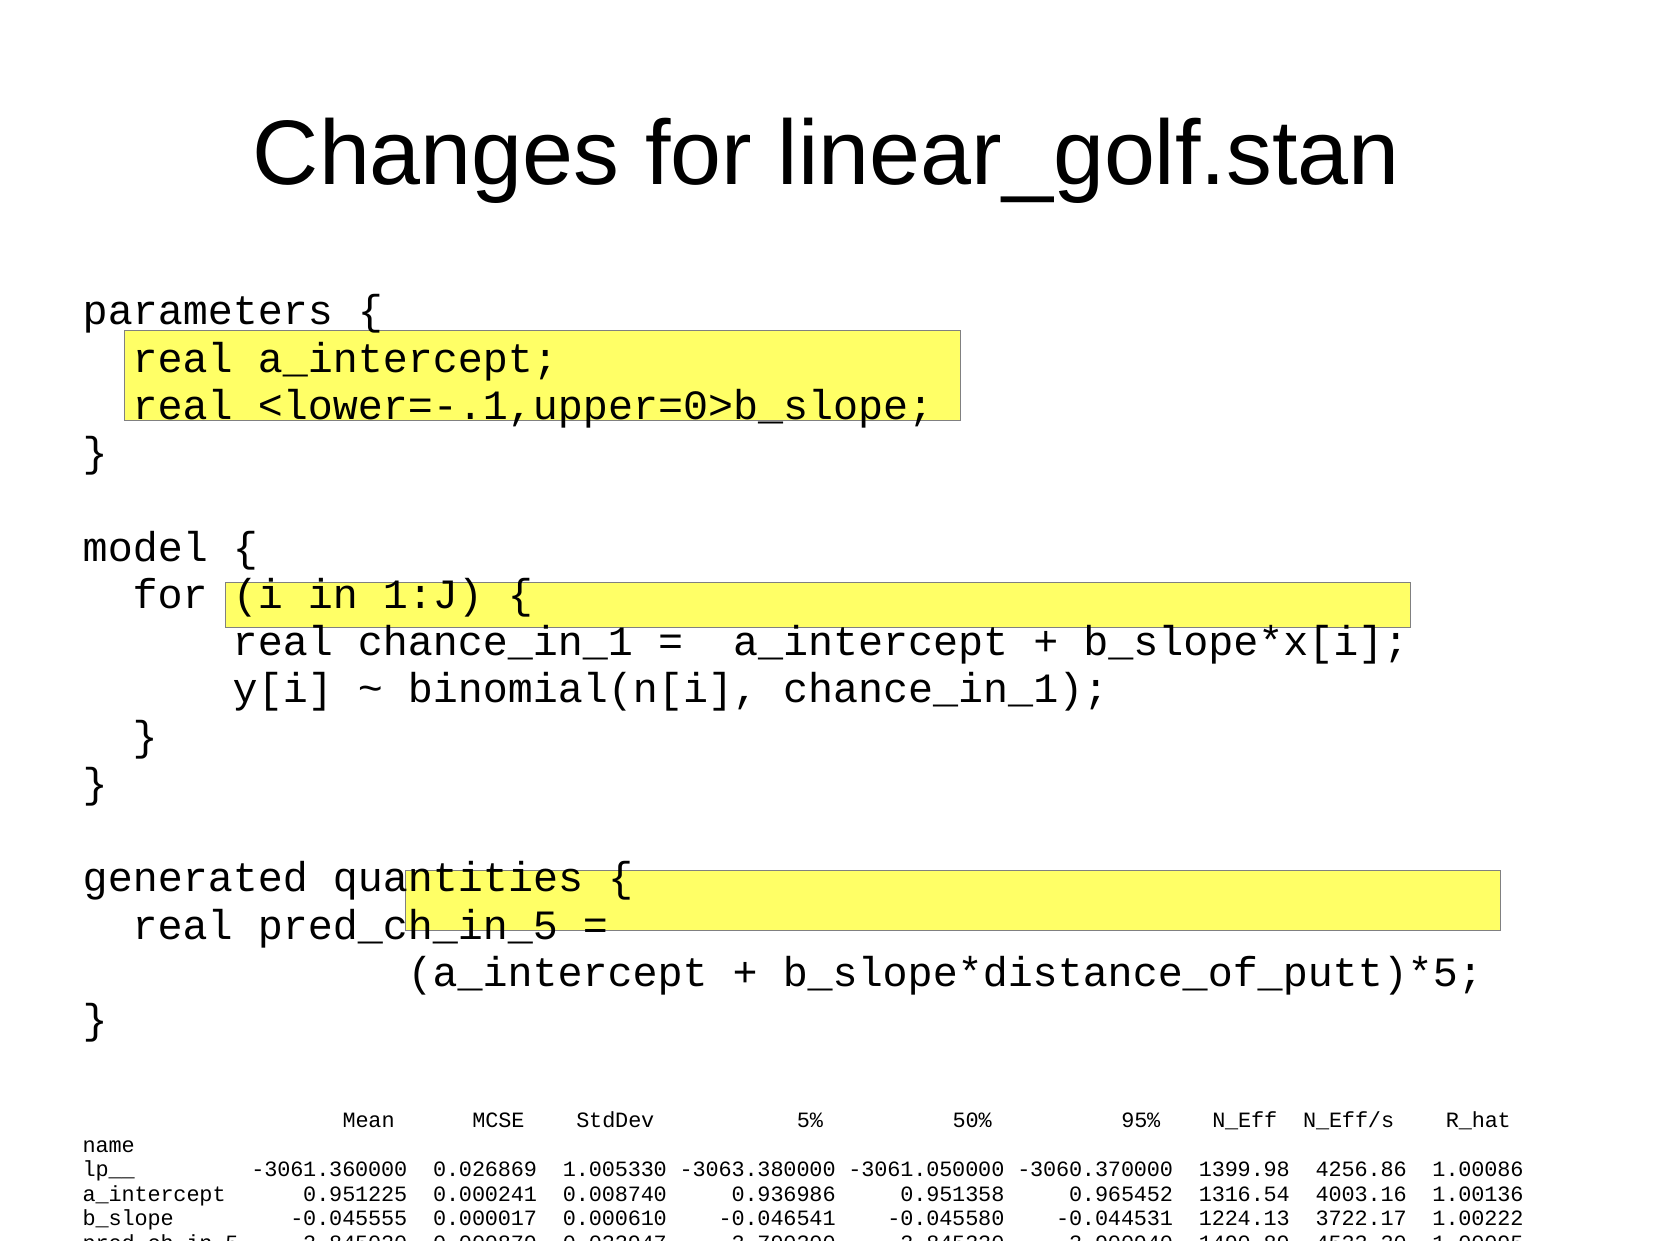

# Changes for linear_golf.stan
parameters {
 real a_intercept;
 real <lower=-.1,upper=0>b_slope;
}
model {
 for (i in 1:J) {
 real chance_in_1 = a_intercept + b_slope*x[i];
 y[i] ~ binomial(n[i], chance_in_1);
 }
}
generated quantities {
 real pred_ch_in_5 =
 (a_intercept + b_slope*distance_of_putt)*5;
}
 Mean MCSE StdDev 5% 50% 95% N_Eff N_Eff/s R_hat
name
lp__ -3061.360000 0.026869 1.005330 -3063.380000 -3061.050000 -3060.370000 1399.98 4256.86 1.00086
a_intercept 0.951225 0.000241 0.008740 0.936986 0.951358 0.965452 1316.54 4003.16 1.00136
b_slope -0.045555 0.000017 0.000610 -0.046541 -0.045580 -0.044531 1224.13 3722.17 1.00222
pred_ch_in_5 3.845020 0.000879 0.033947 3.790300 3.845330 3.900940 1490.89 4533.30 1.00095